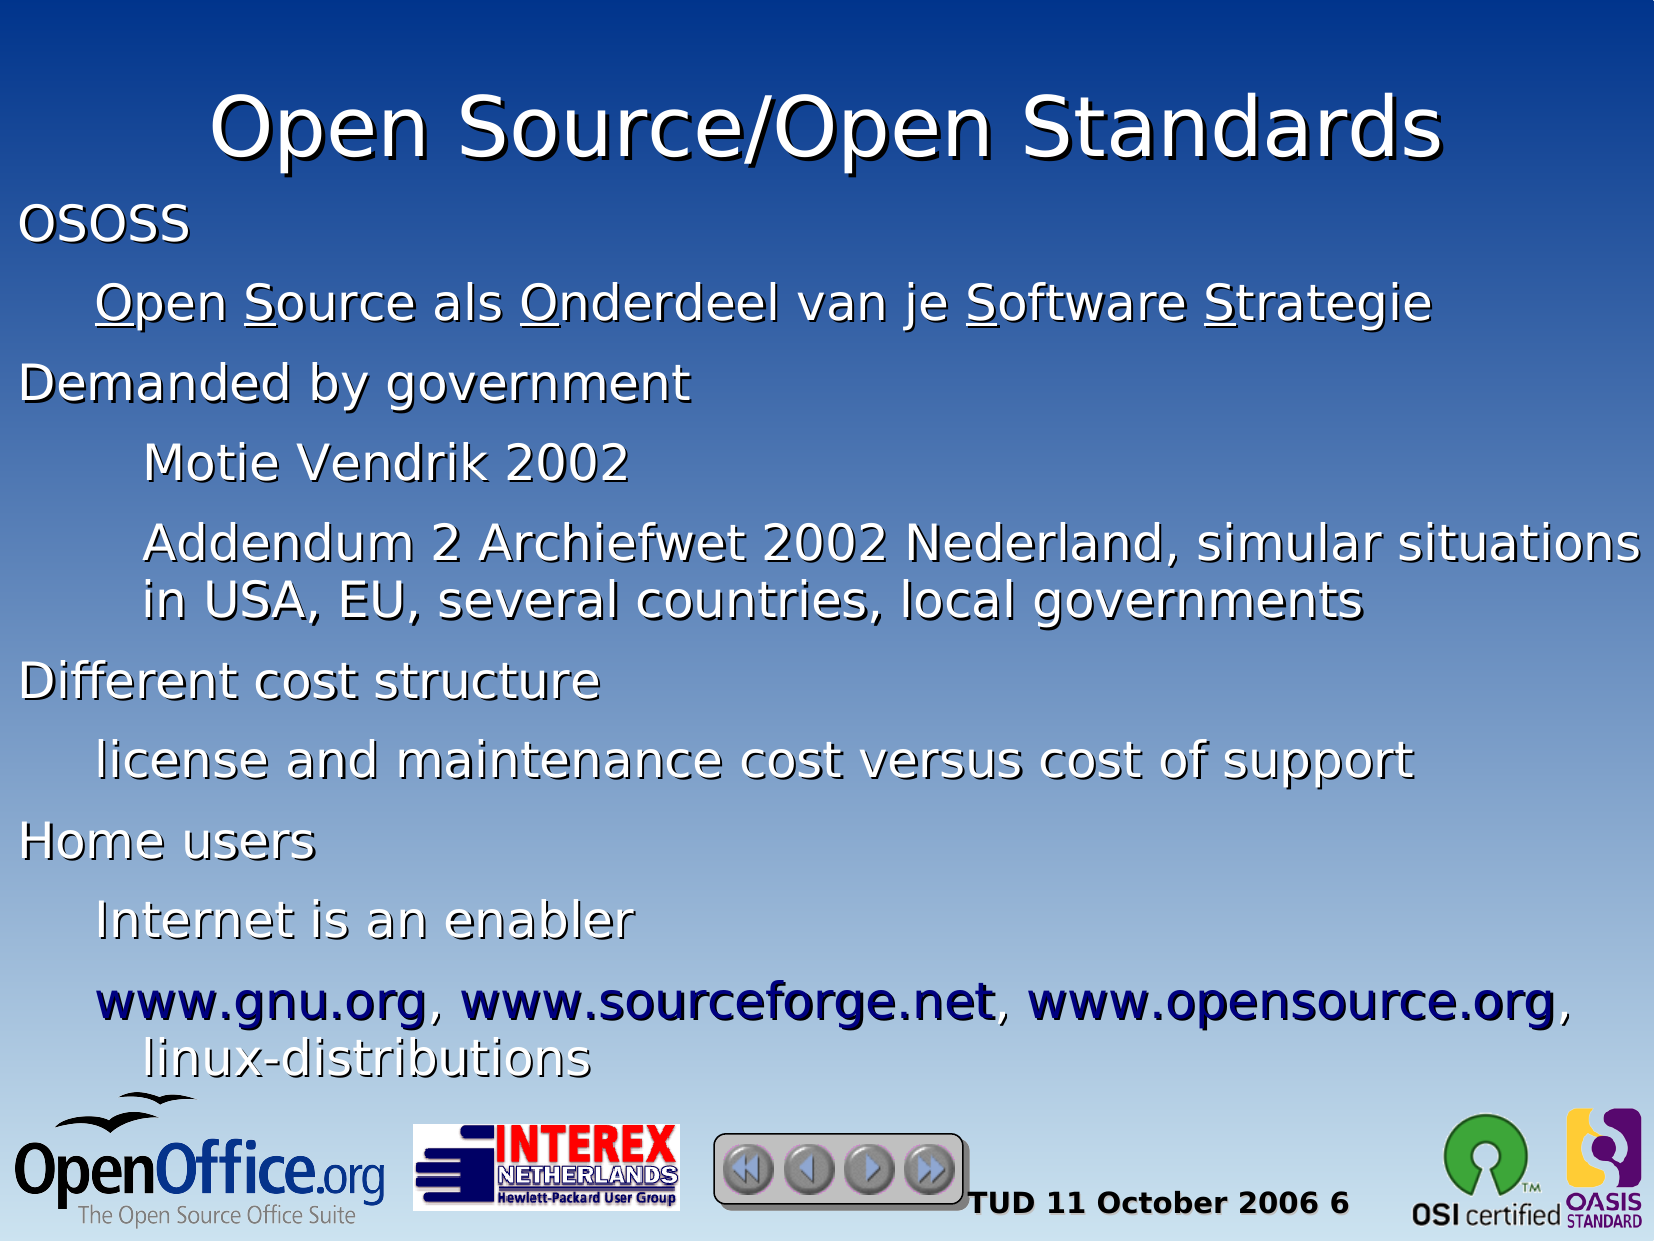

# Open Source/Open Standards
OSOSS
Open Source als Onderdeel van je Software Strategie
Demanded by government
 Motie Vendrik 2002
 Addendum 2 Archiefwet 2002 Nederland, simular situations in USA, EU, several countries, local governments
Different cost structure
license and maintenance cost versus cost of support
Home users
Internet is an enabler
www.gnu.org, www.sourceforge.net, www.opensource.org, linux-distributions
TUD 11 October 2006